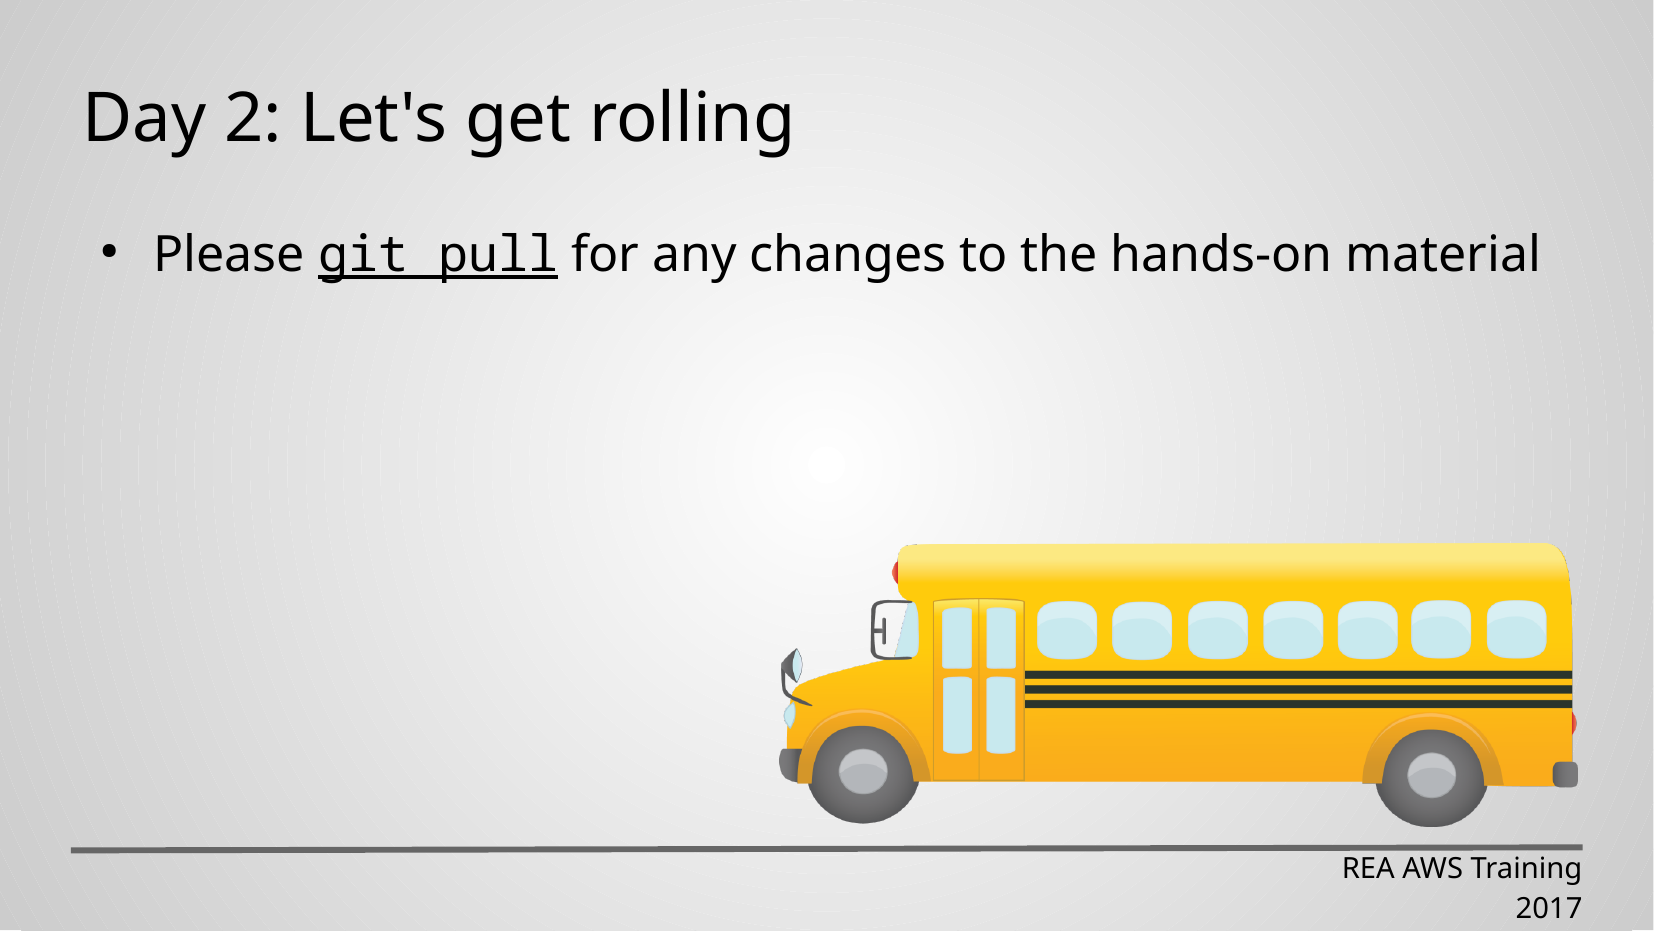

# Day 2: Let's get rolling
Please git pull for any changes to the hands-on material